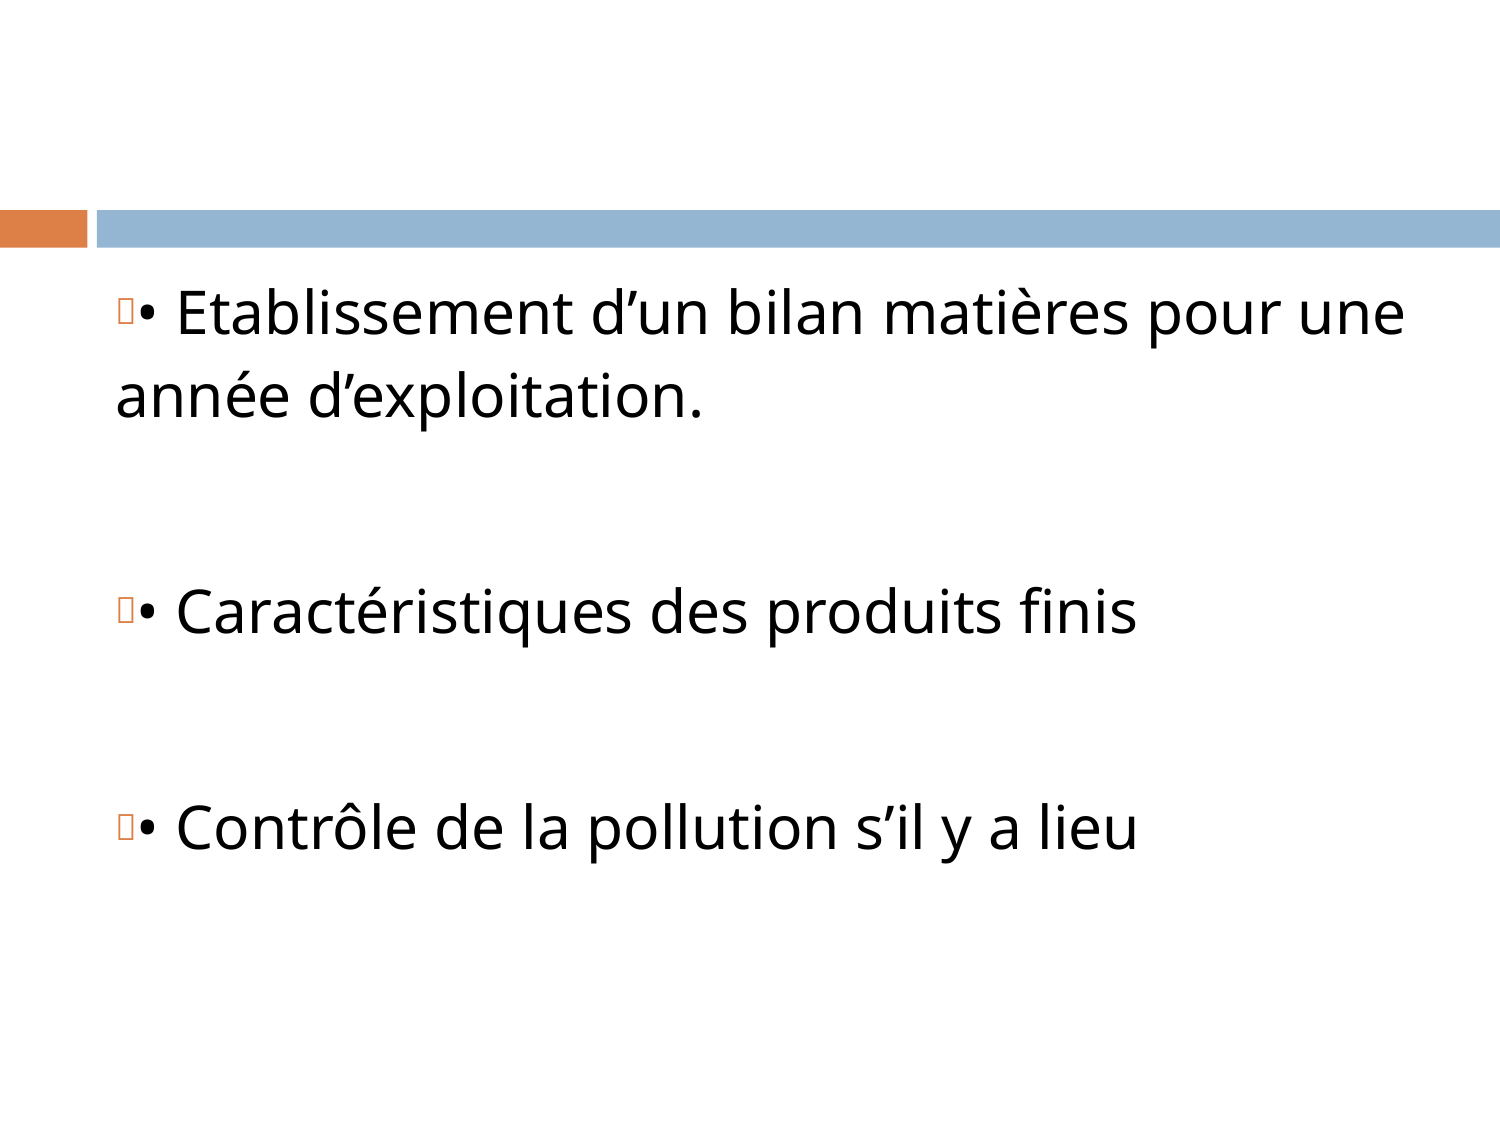

#
• Etablissement d’un bilan matières pour une année d’exploitation.
• Caractéristiques des produits finis
• Contrôle de la pollution s’il y a lieu